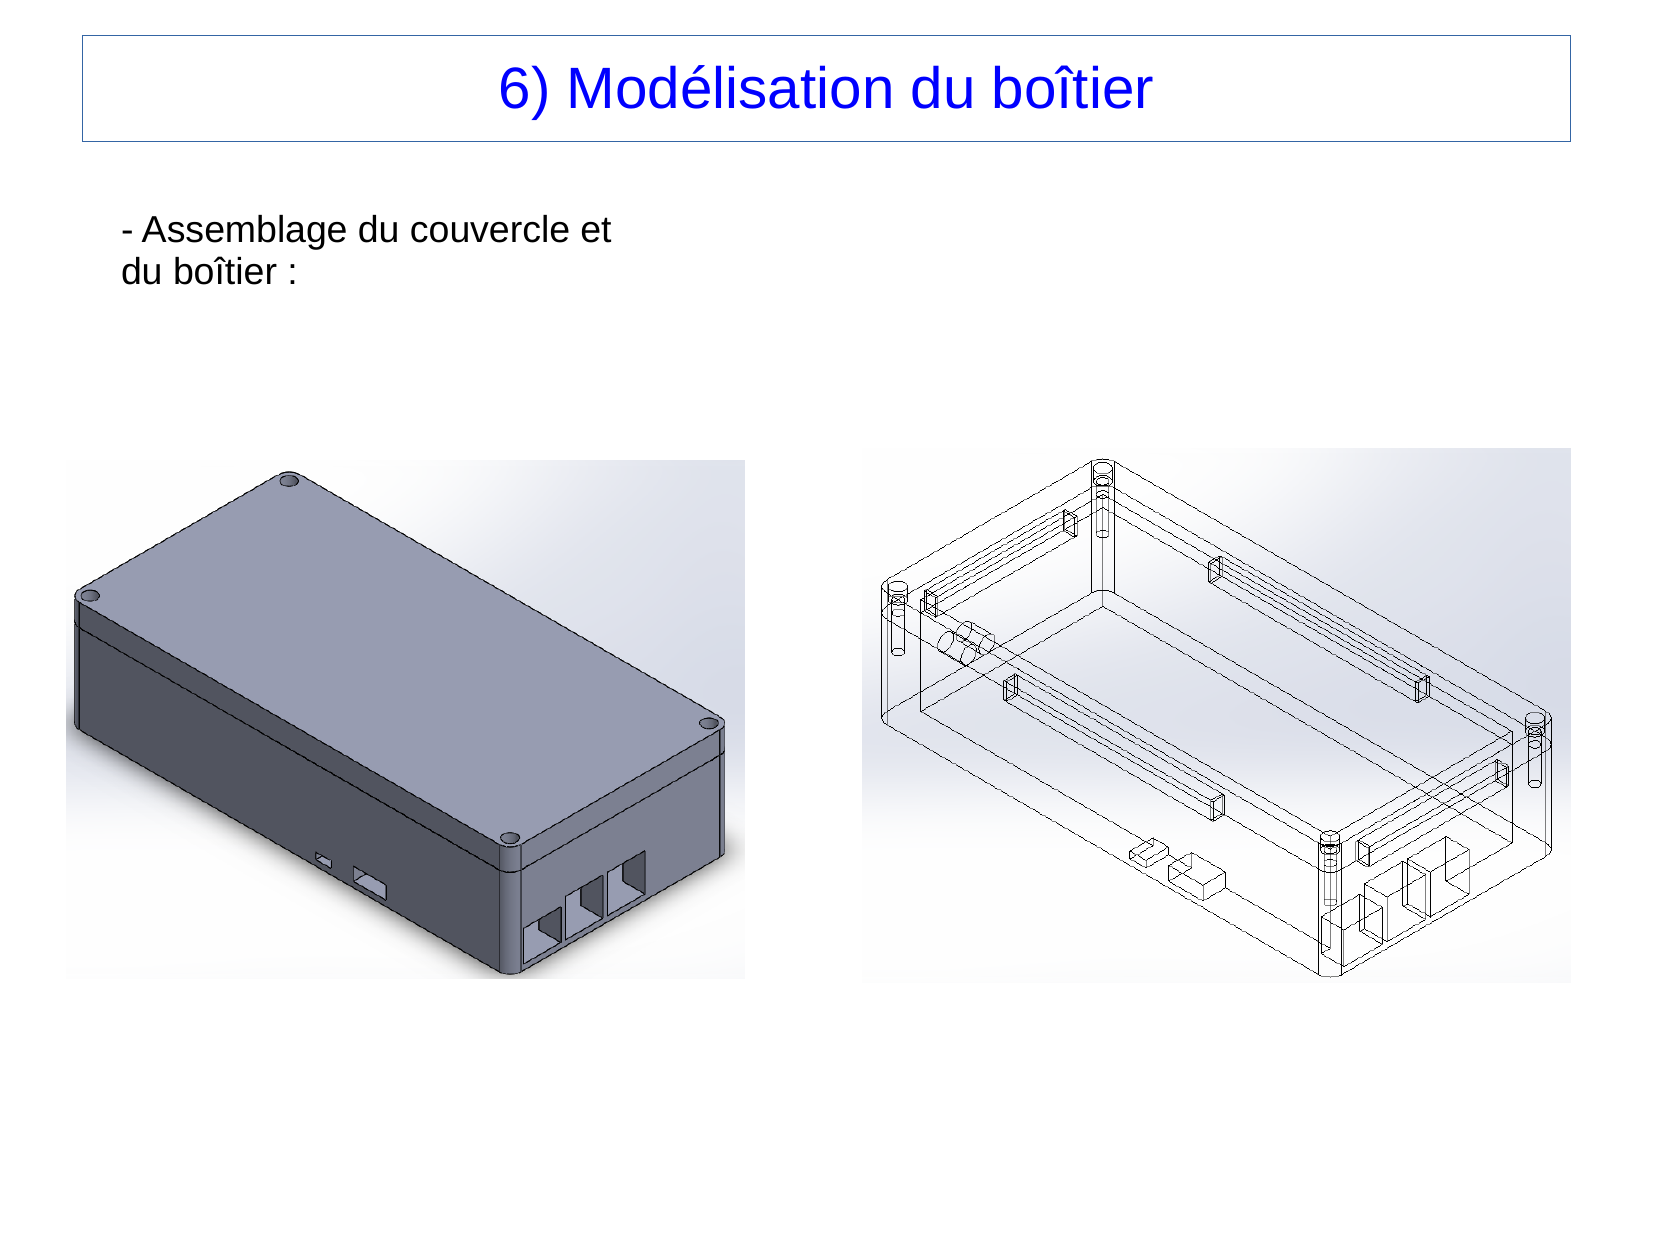

#
6) Modélisation du boîtier
- Assemblage du couvercle et du boîtier :